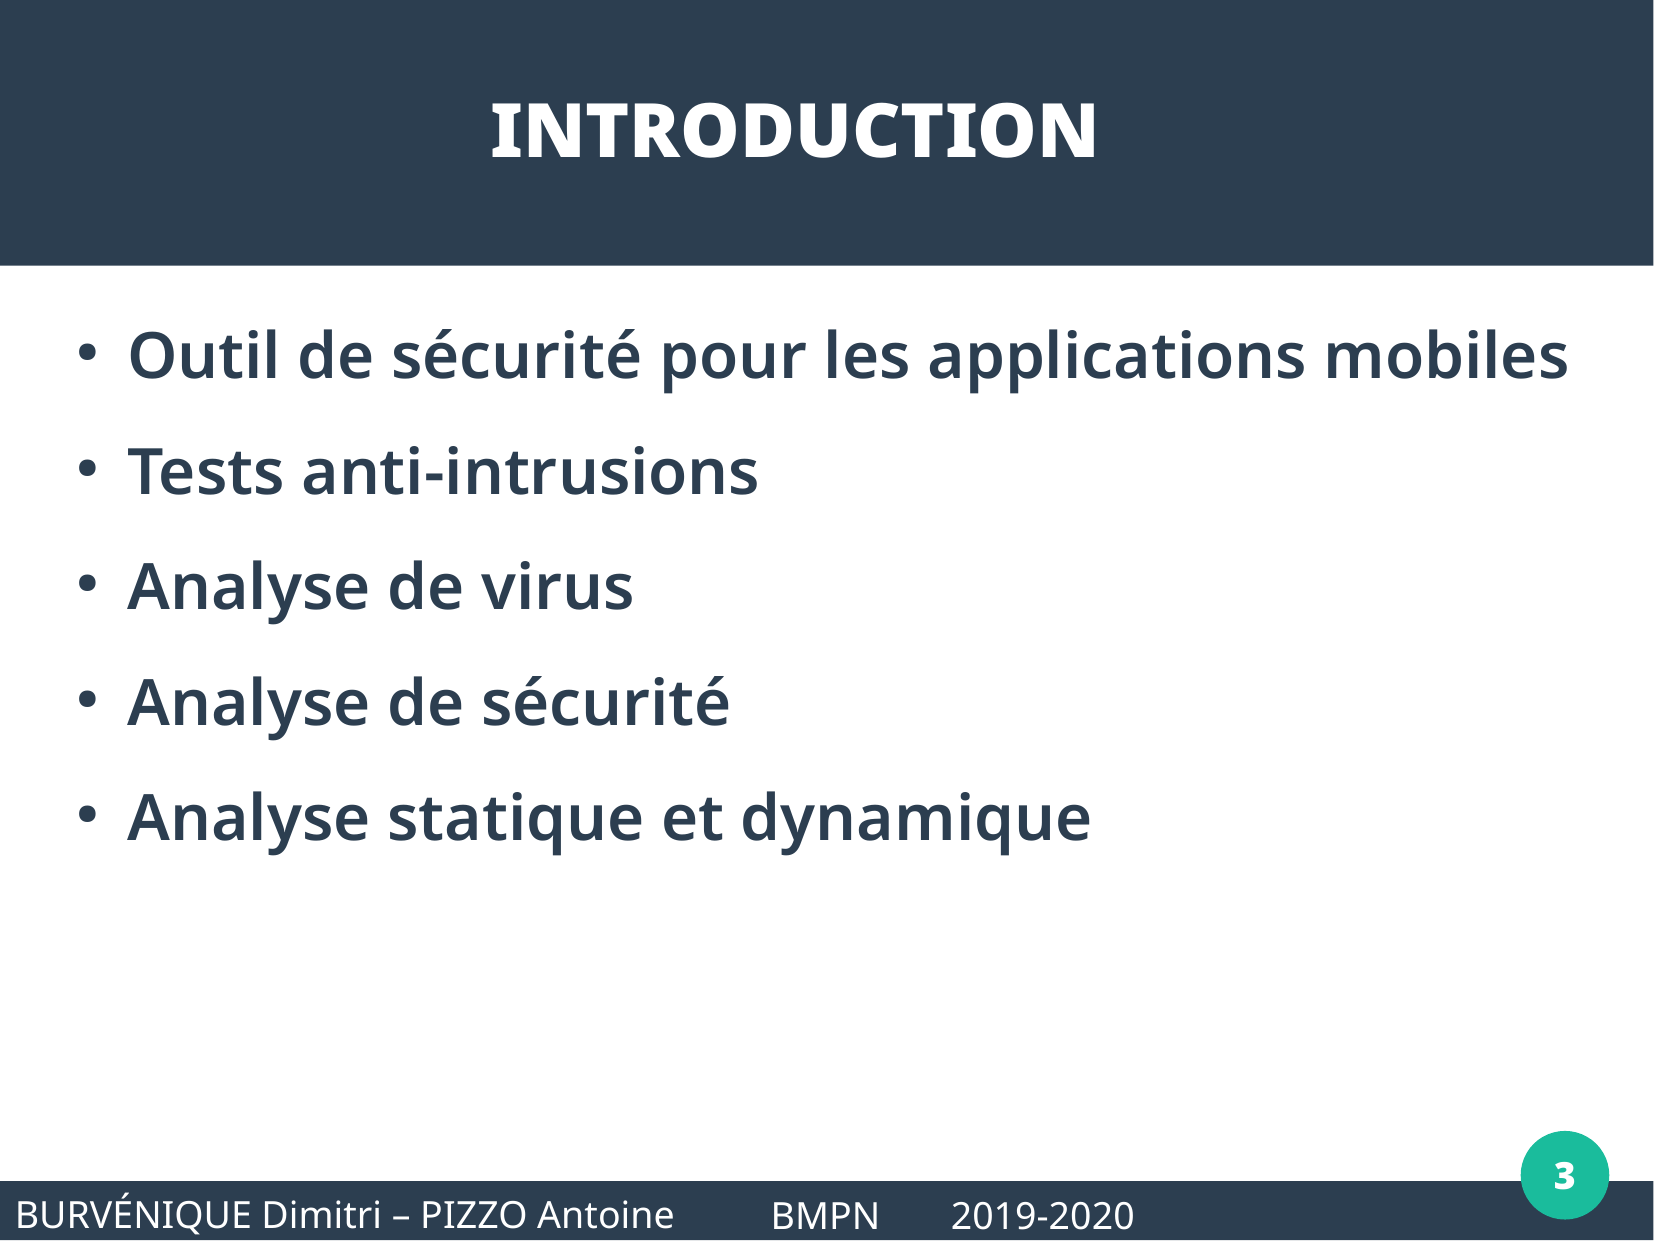

# INTRODUCTION
Outil de sécurité pour les applications mobiles
Tests anti-intrusions
Analyse de virus
Analyse de sécurité
Analyse statique et dynamique
3
BURVÉNIQUE Dimitri – PIZZO Antoine
BMPN
2019-2020